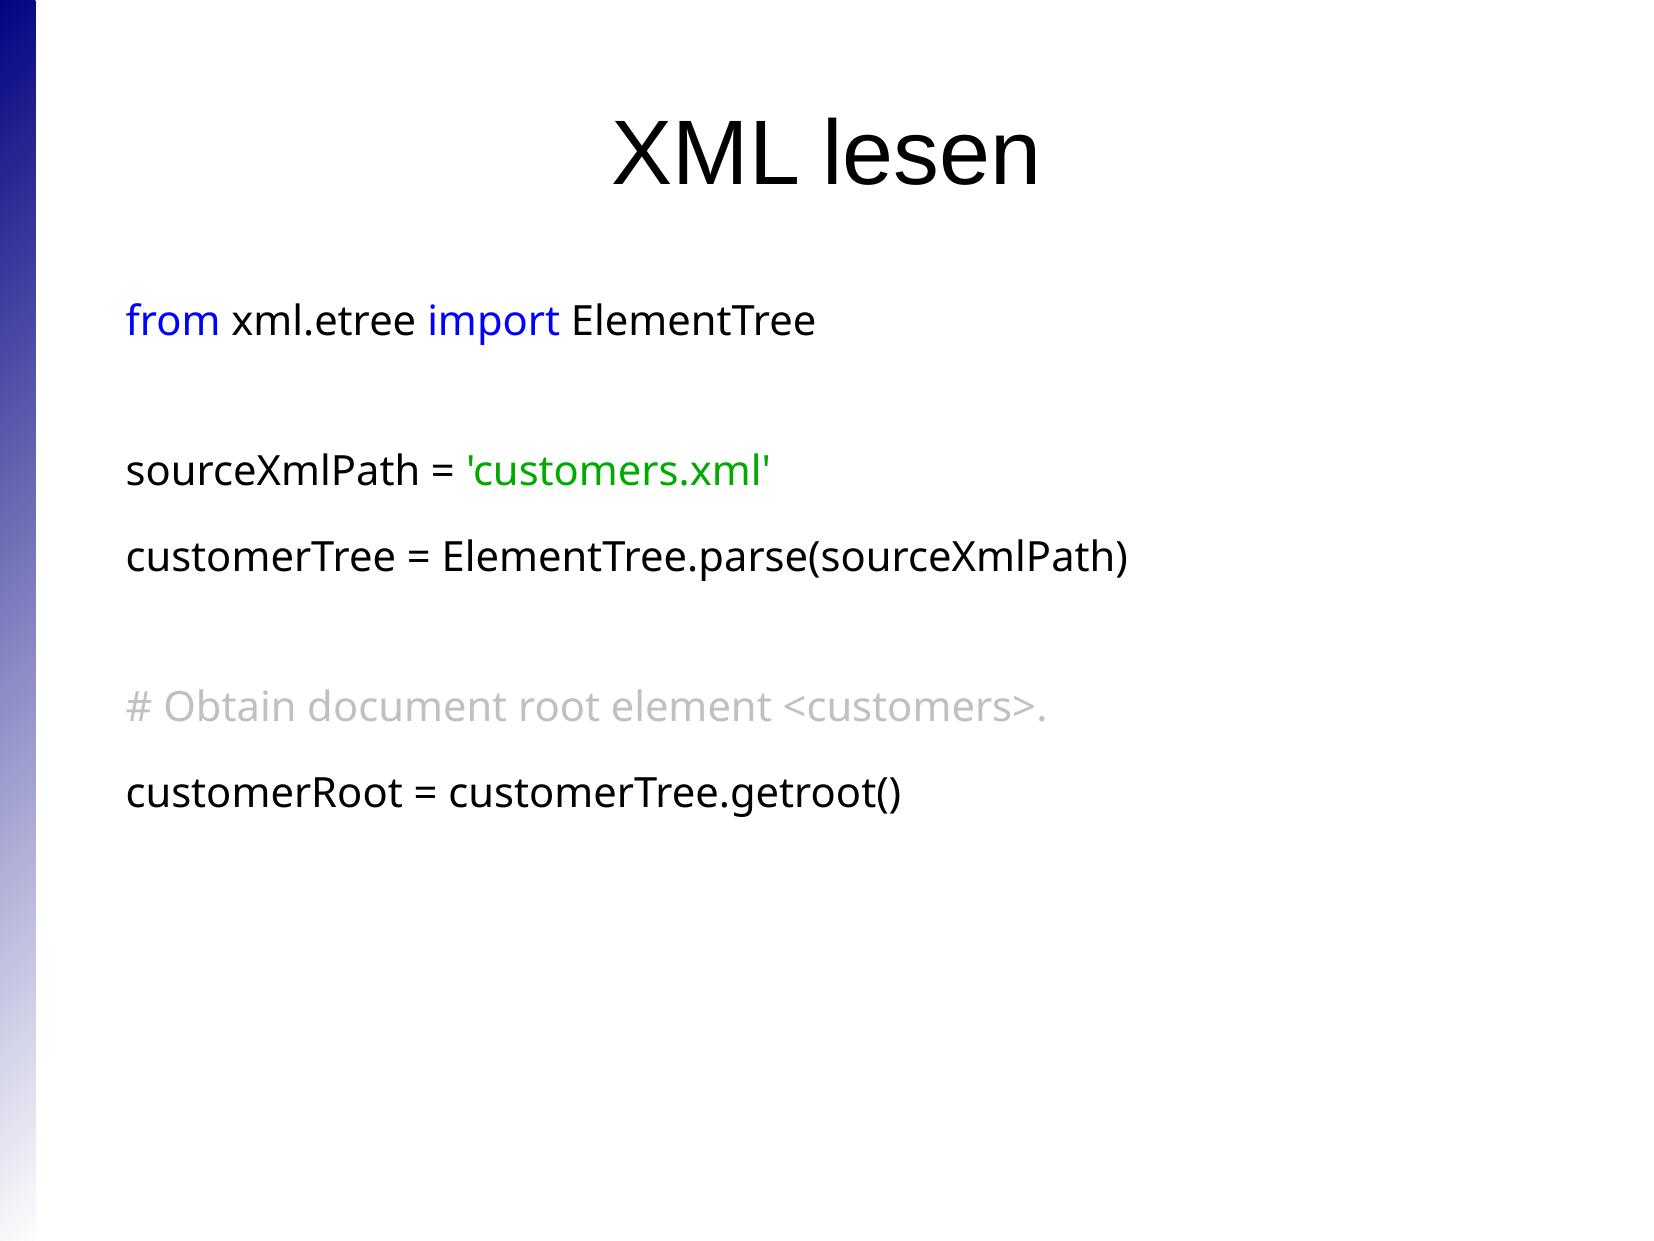

# XML lesen
 from xml.etree import ElementTree
 sourceXmlPath = 'customers.xml'
 customerTree = ElementTree.parse(sourceXmlPath)
 # Obtain document root element <customers>.
 customerRoot = customerTree.getroot()